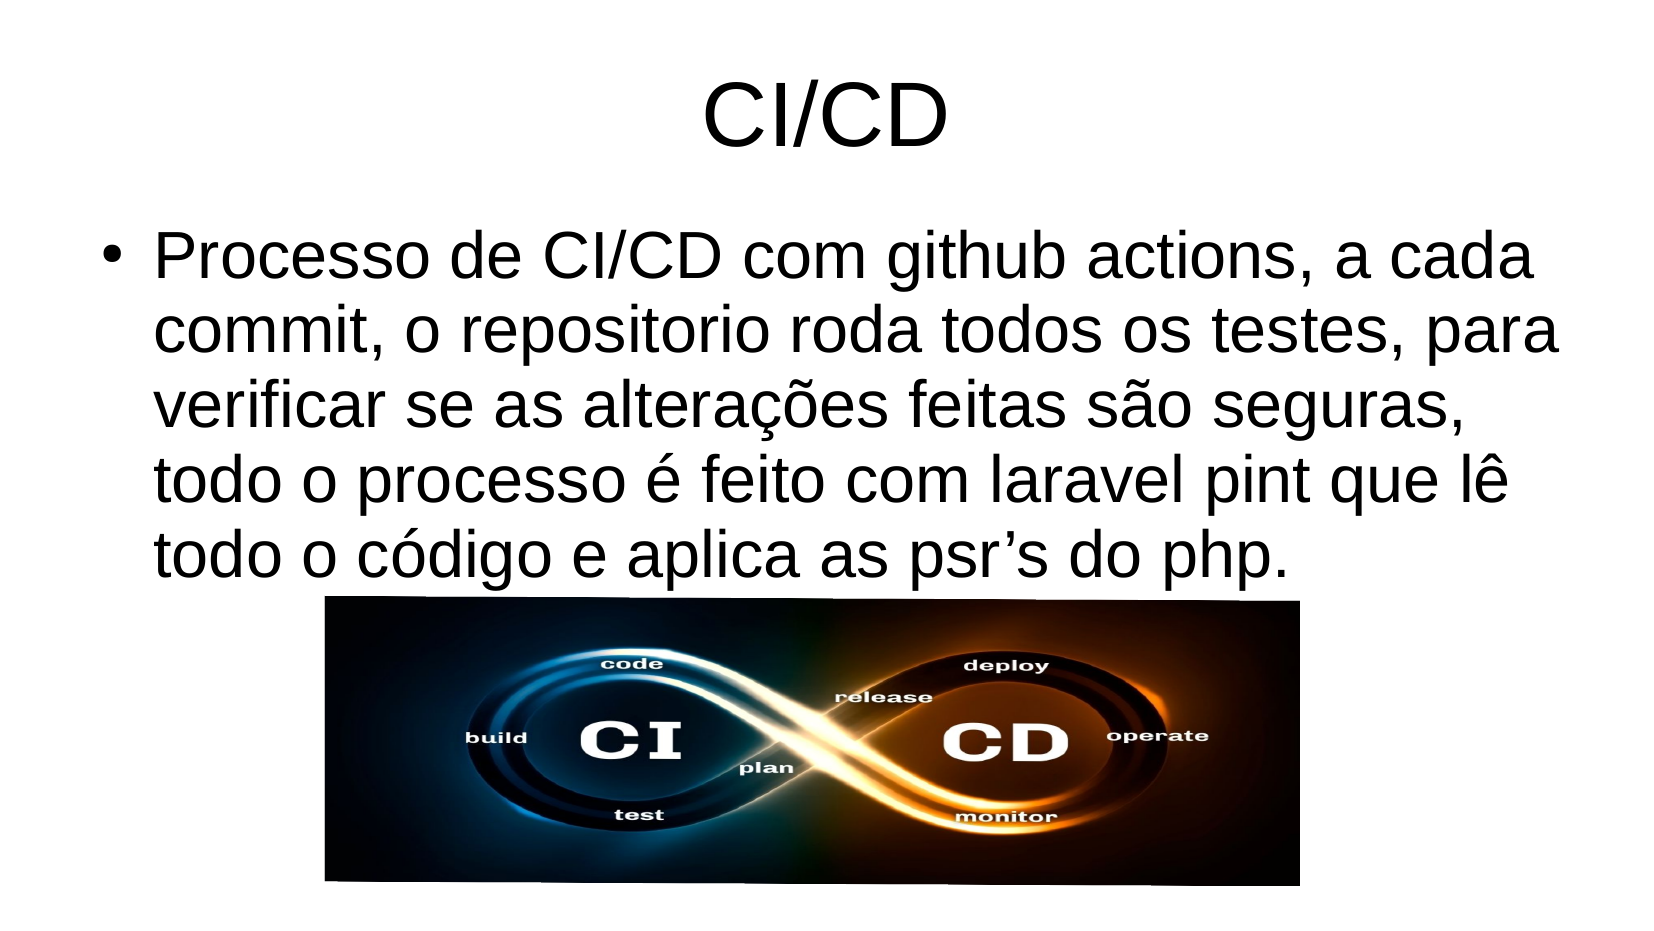

# CI/CD
Processo de CI/CD com github actions, a cada commit, o repositorio roda todos os testes, para verificar se as alterações feitas são seguras, todo o processo é feito com laravel pint que lê todo o código e aplica as psr’s do php.